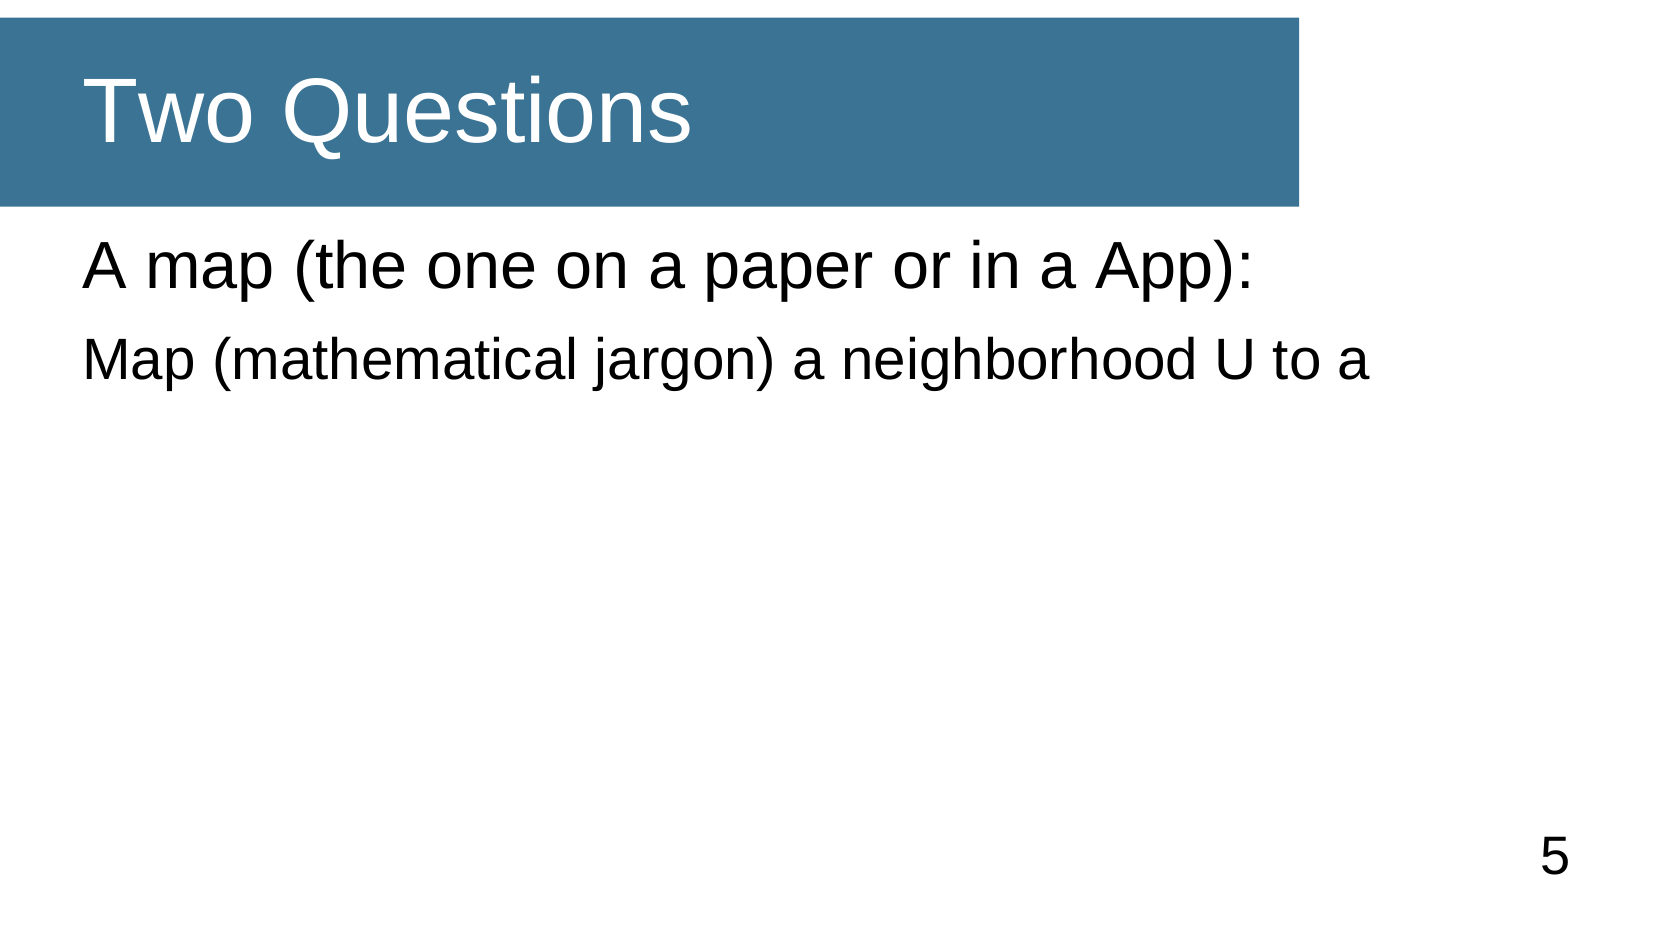

# Two Questions
A map (the one on a paper or in a App):
Map (mathematical jargon) a neighborhood U to a